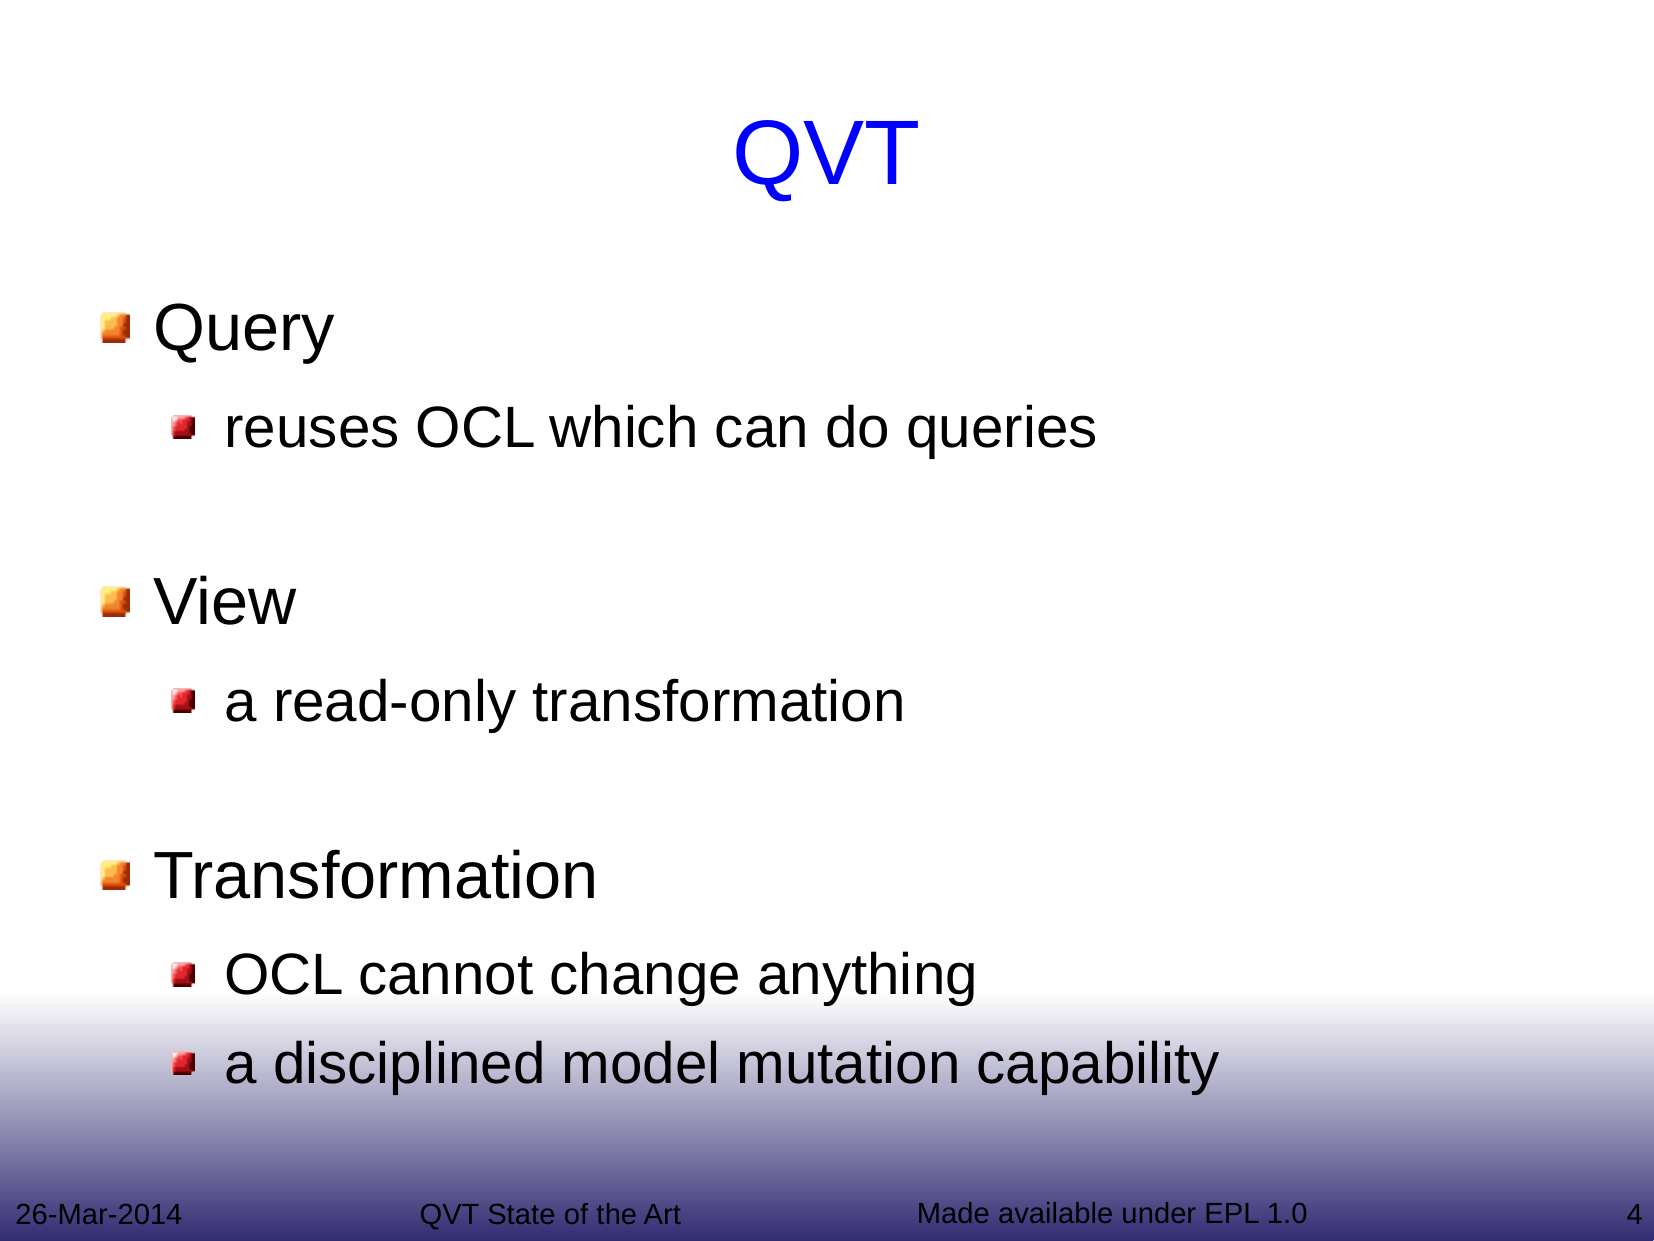

# QVT
Query
reuses OCL which can do queries
View
a read-only transformation
Transformation
OCL cannot change anything
a disciplined model mutation capability
26-Mar-2014
QVT State of the Art
4